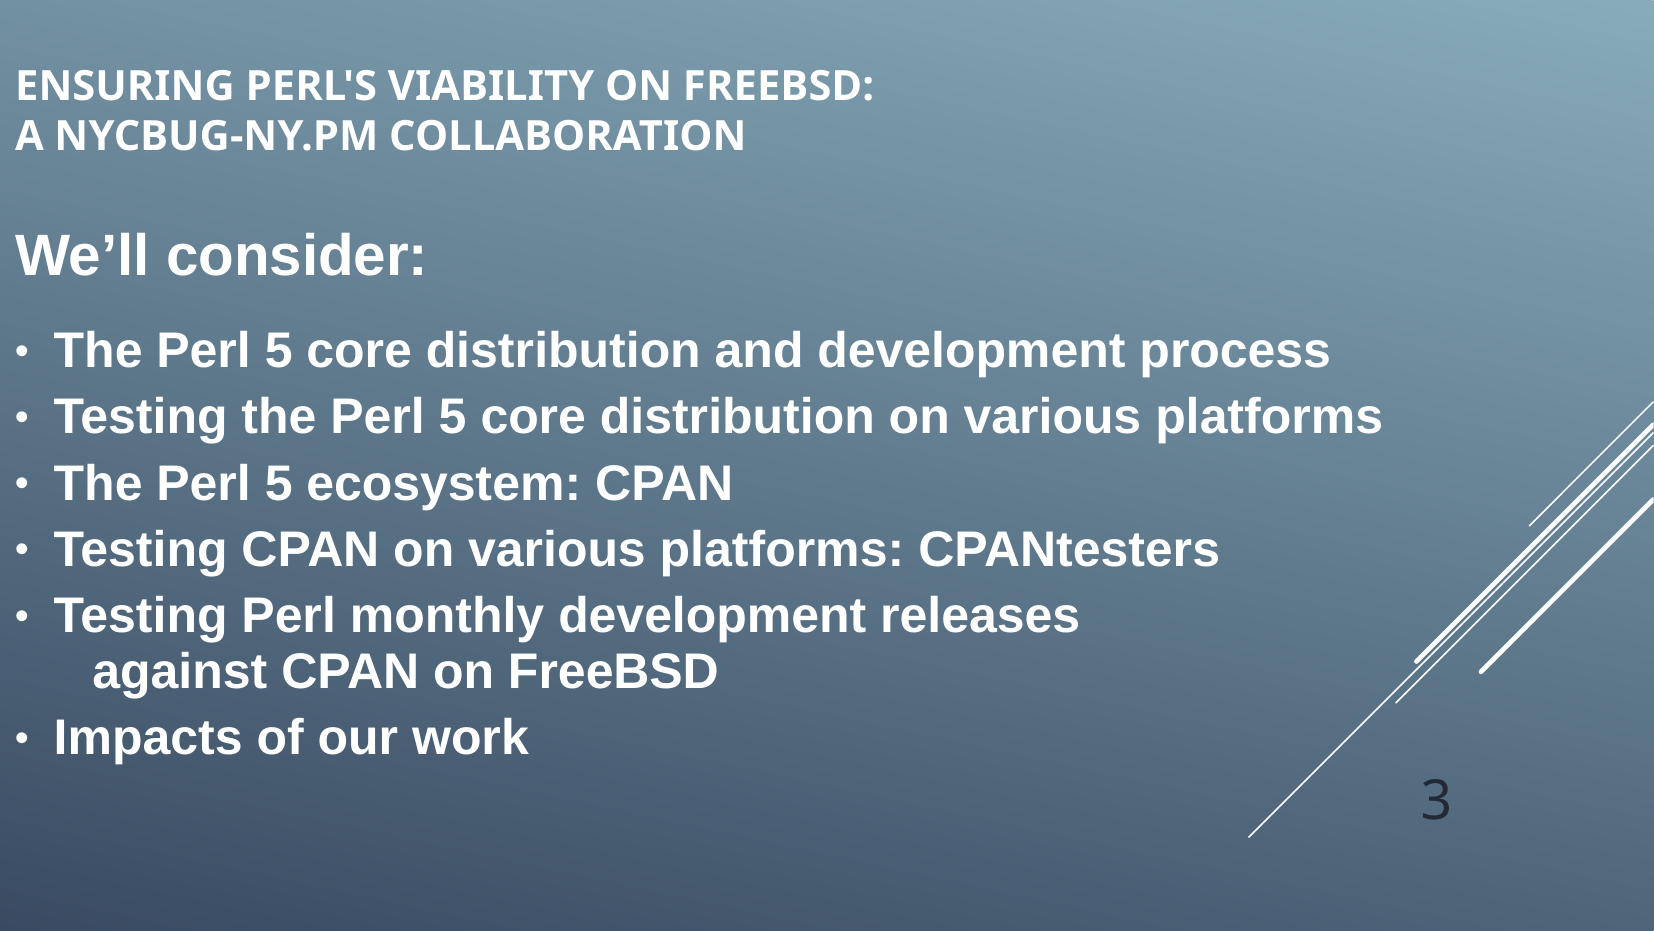

# Ensuring Perl's Viability on FreeBSD: A NYCBUG-NY.PM Collaboration
We’ll consider:
The Perl 5 core distribution and development process
Testing the Perl 5 core distribution on various platforms
The Perl 5 ecosystem: CPAN
Testing CPAN on various platforms: CPANtesters
Testing Perl monthly development releases
against CPAN on FreeBSD
Impacts of our work
3